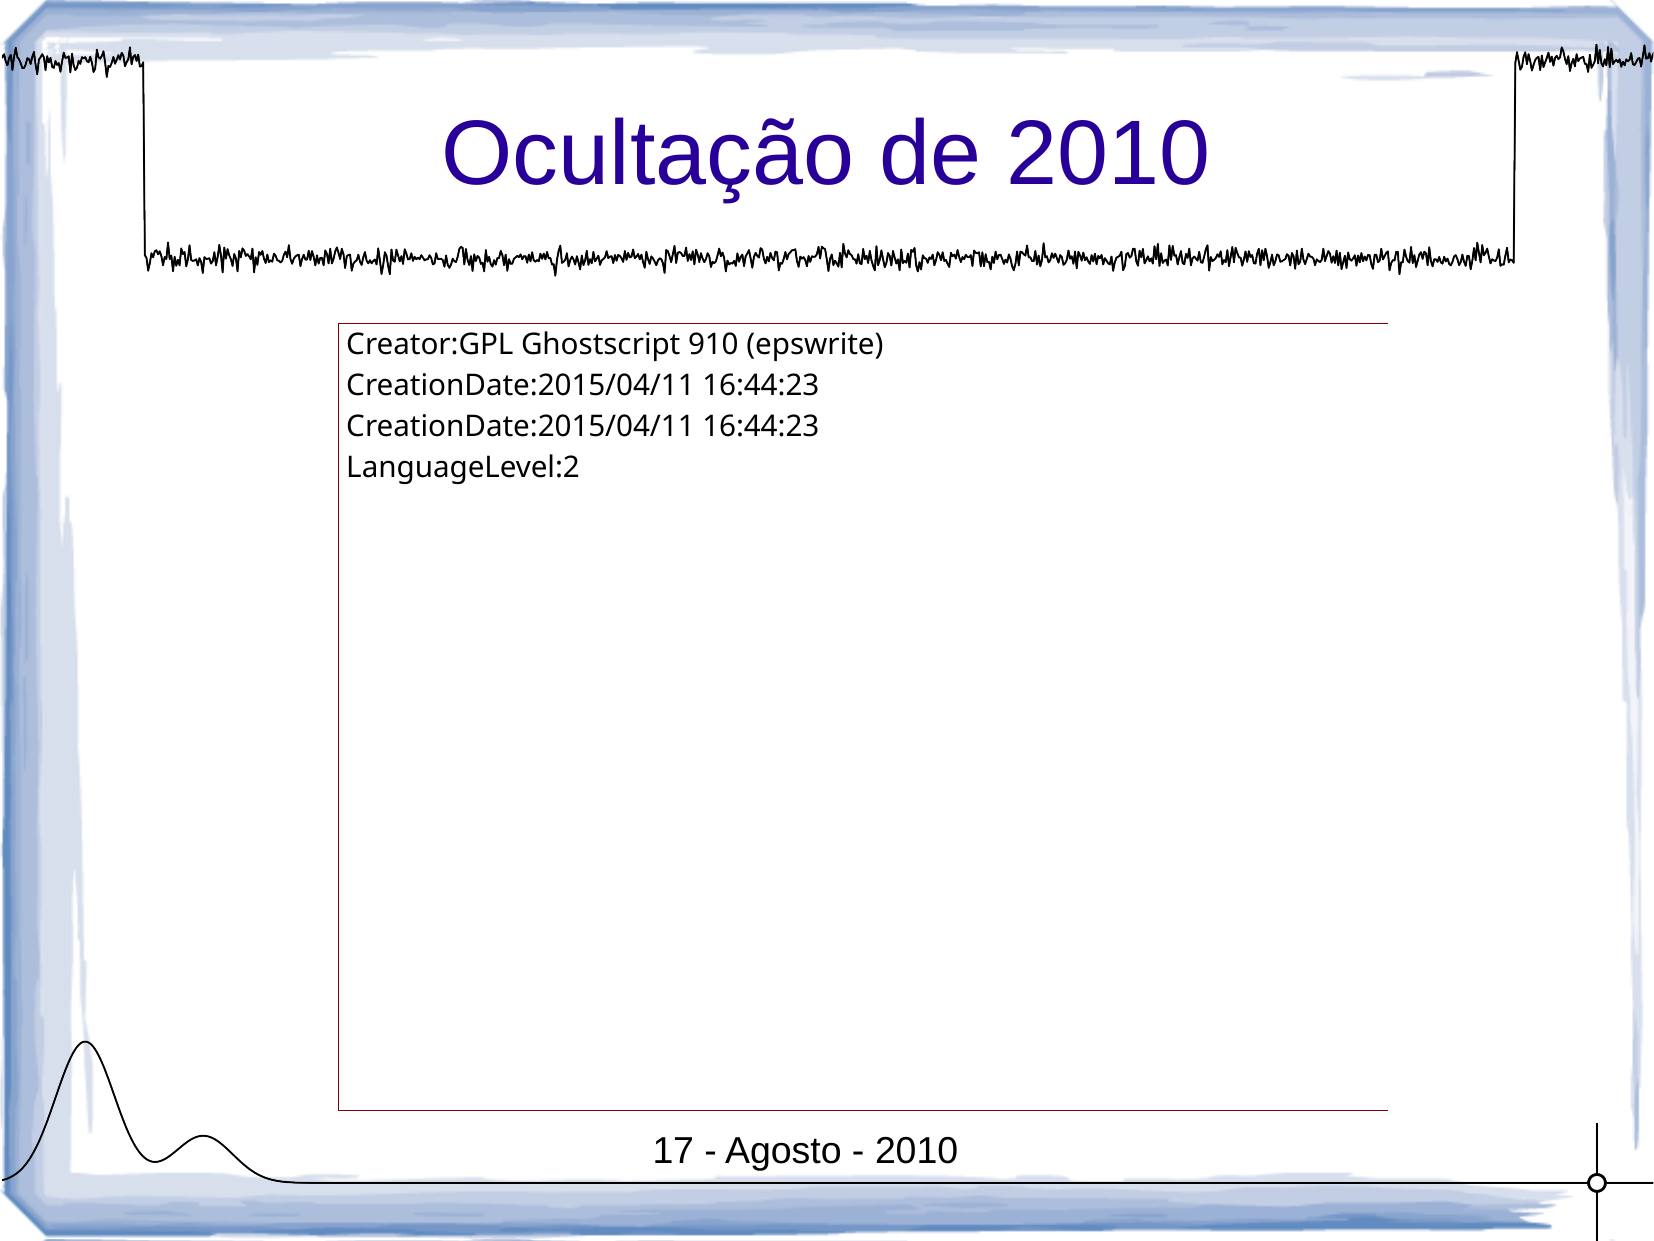

# Ocultação de 2010
17 - Agosto - 2010